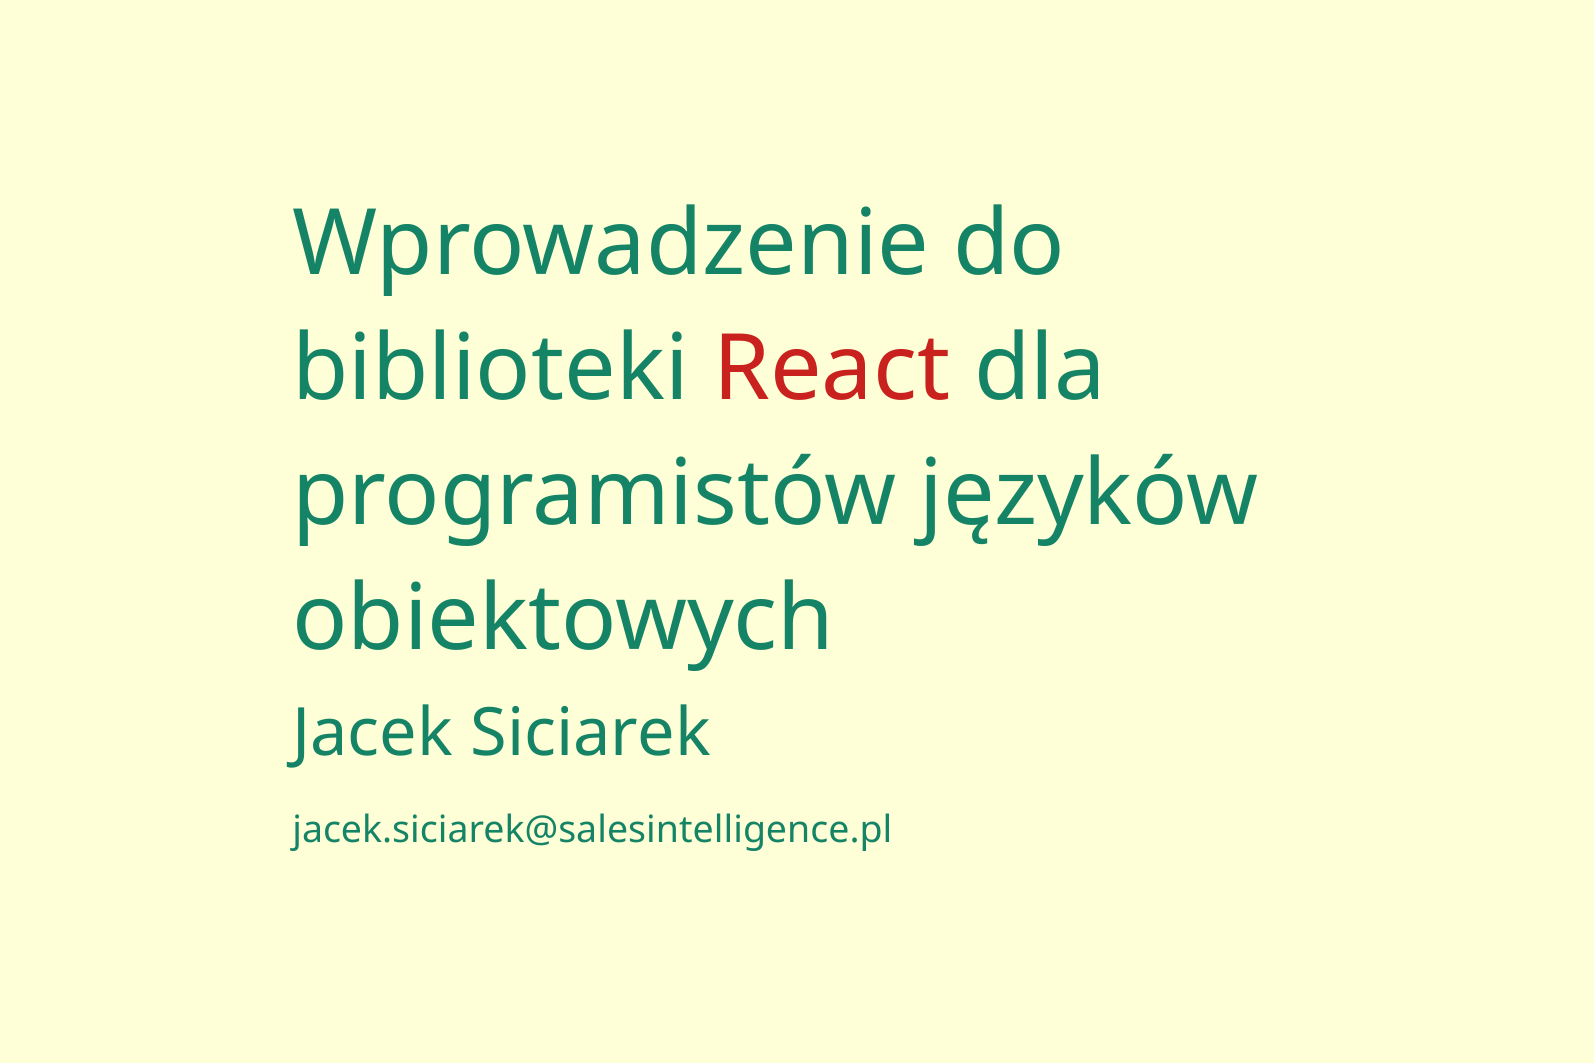

Wprowadzenie do biblioteki React dla programistów języków obiektowych
Jacek Siciarek
jacek.siciarek@salesintelligence.pl